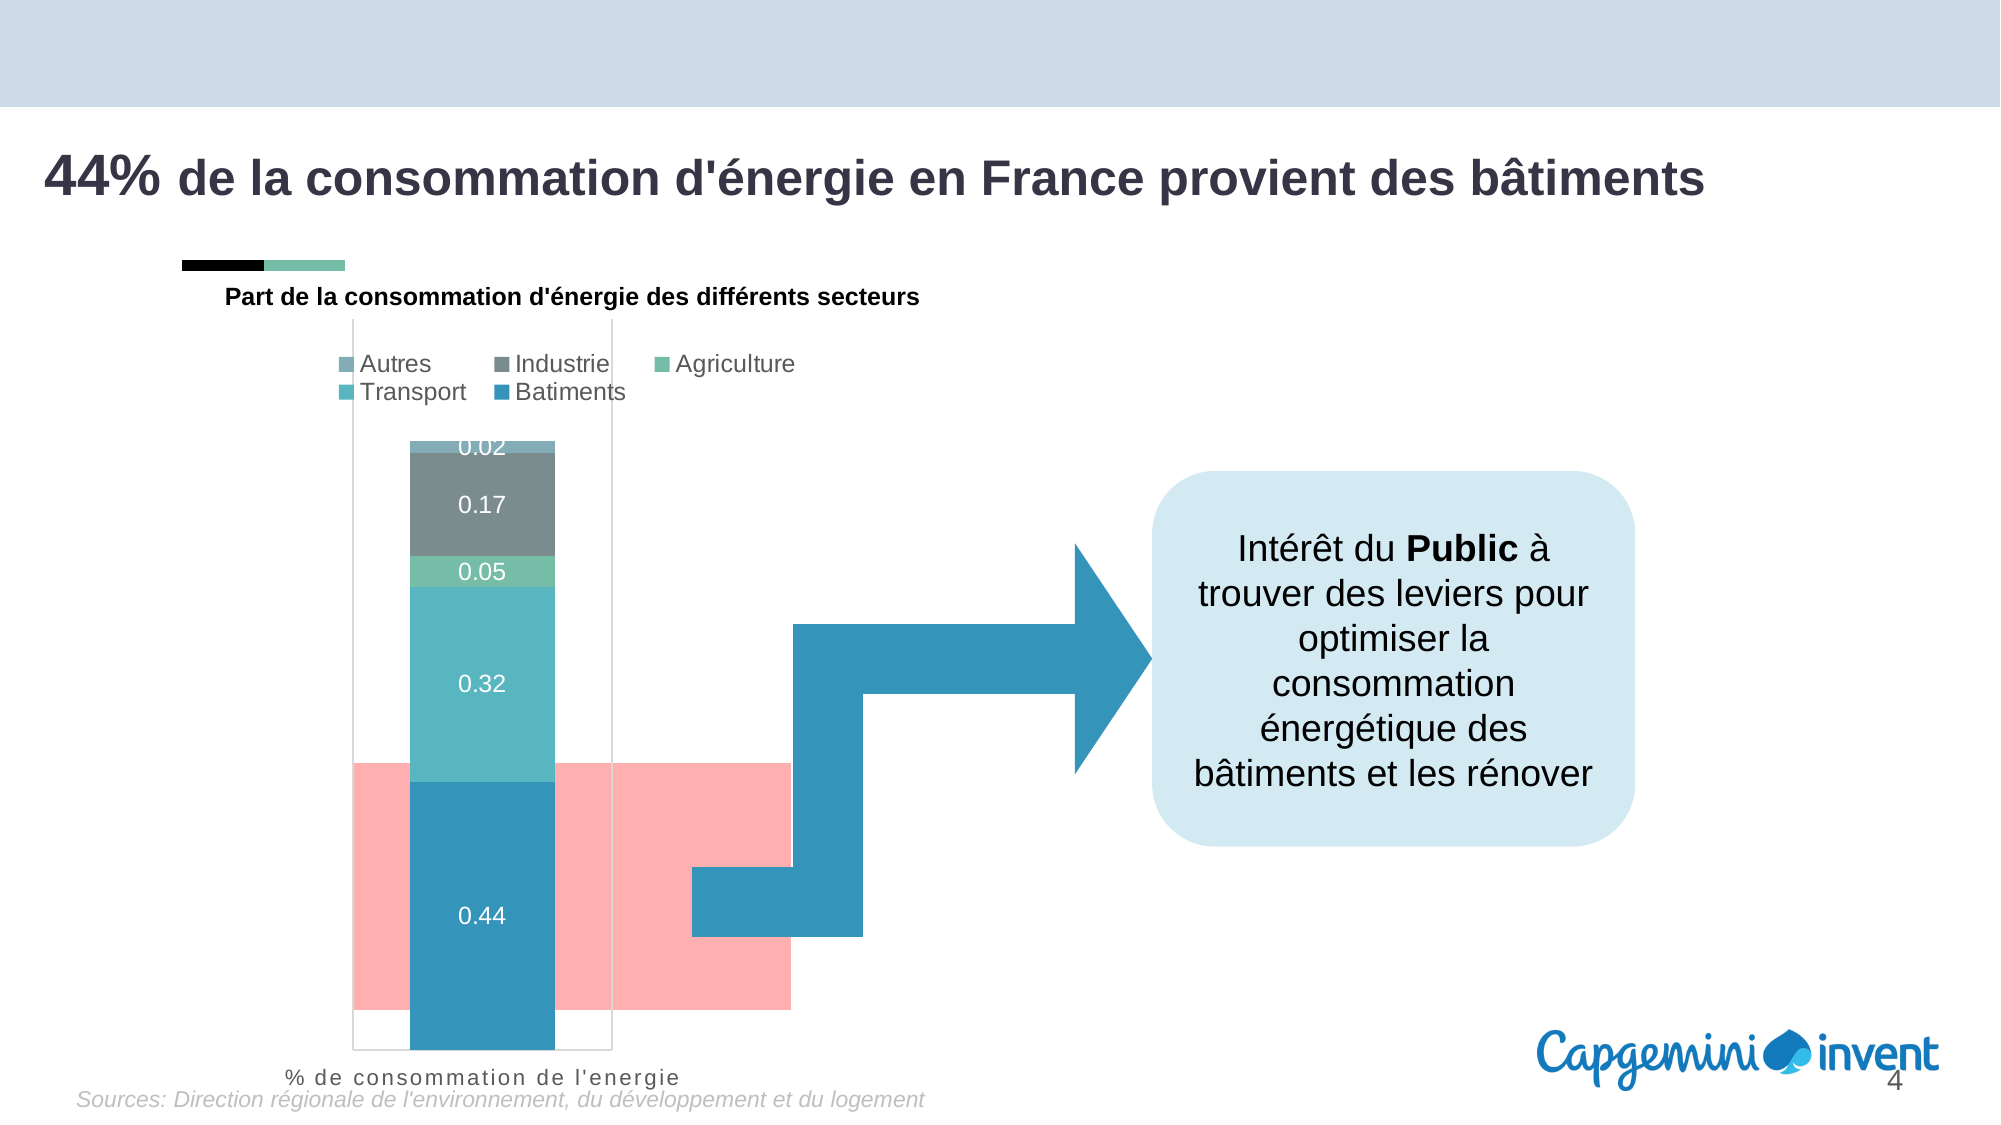

# 44% de la consommation d'énergie en France provient des bâtiments
Part de la consommation d'énergie des différents secteurs
### Chart
| Category | Batiments | Transport | Agriculture | Industrie | Autres |
|---|---|---|---|---|---|
| % de consommation de l'energie | 0.44 | 0.32 | 0.05 | 0.17 | 0.02 |Intérêt du Public à trouver des leviers pour optimiser la consommation énergétique des bâtiments et les rénover
Sources: Direction régionale de l'environnement, du développement et du logement